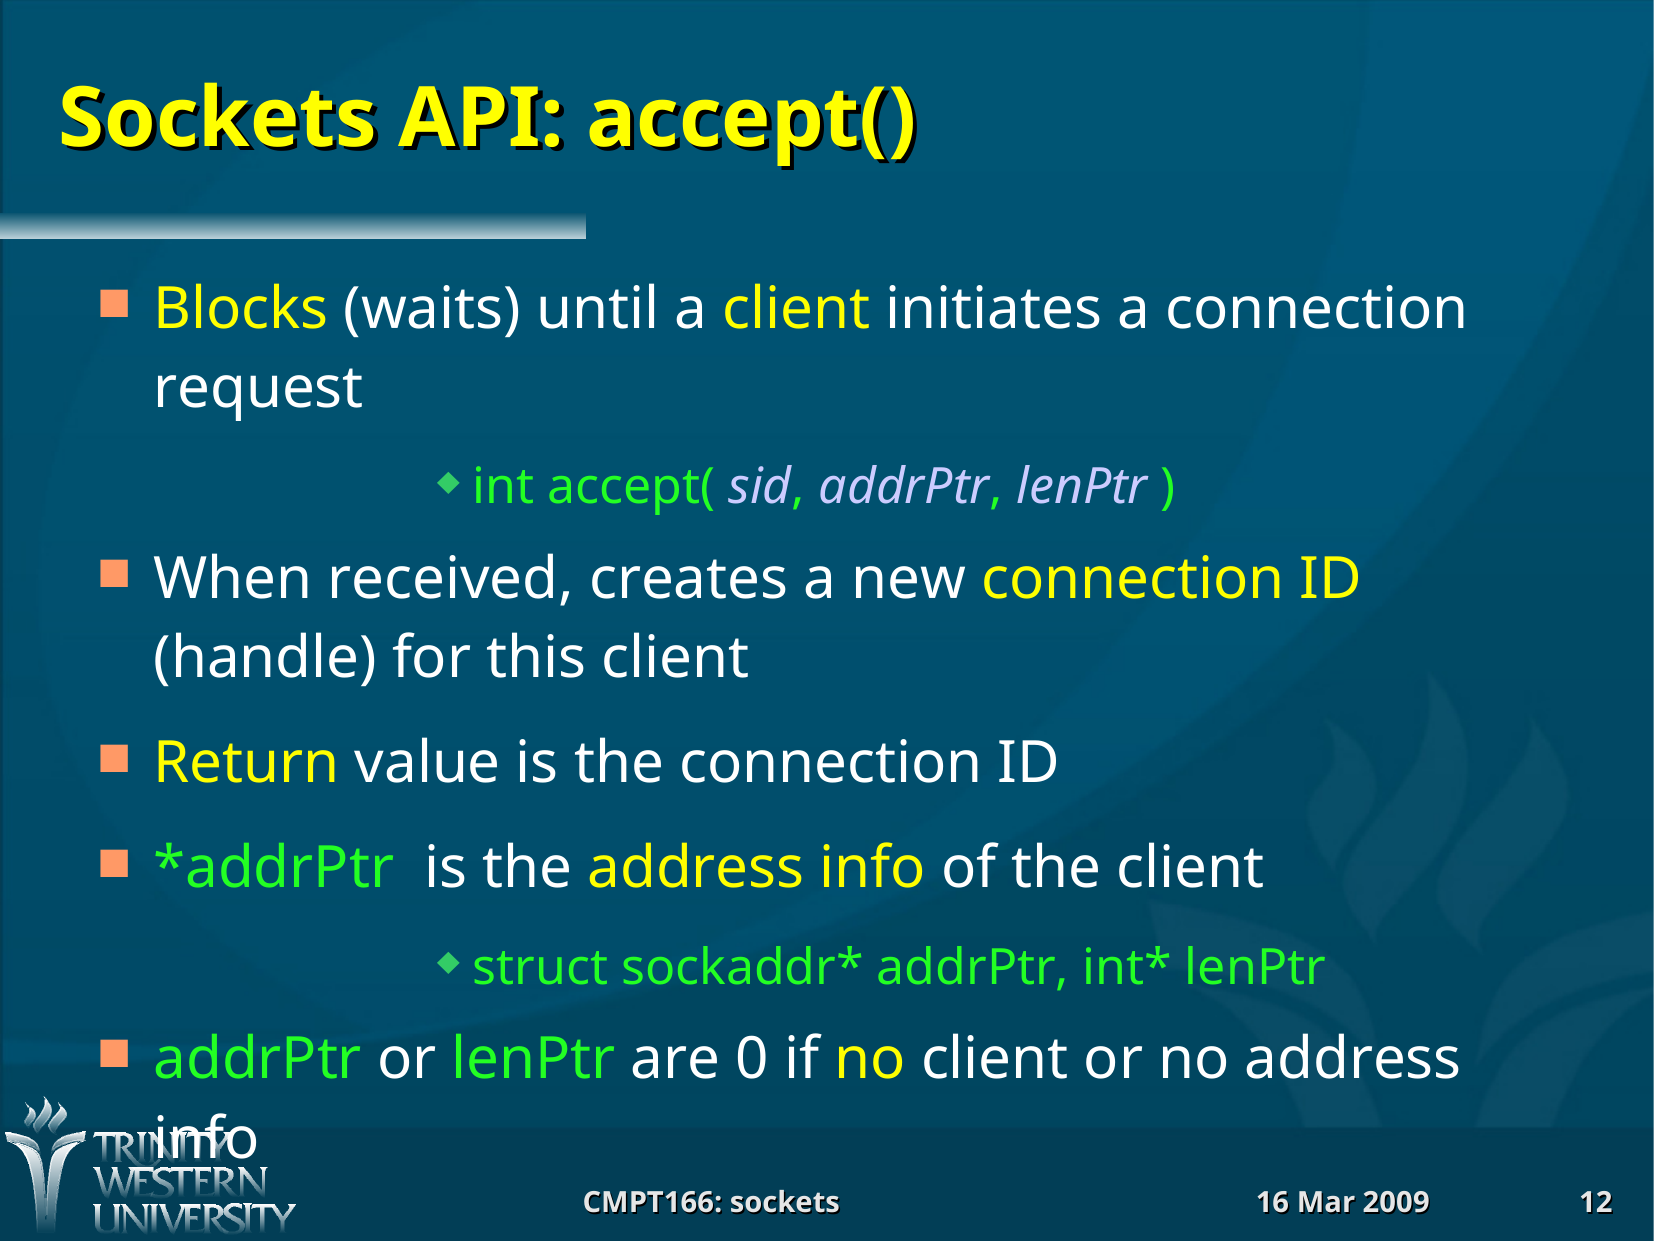

# Sockets API: accept()
Blocks (waits) until a client initiates a connection request
int accept( sid, addrPtr, lenPtr )
When received, creates a new connection ID (handle) for this client
Return value is the connection ID
*addrPtr is the address info of the client
struct sockaddr* addrPtr, int* lenPtr
addrPtr or lenPtr are 0 if no client or no address info
CMPT166: sockets
16 Mar 2009
12